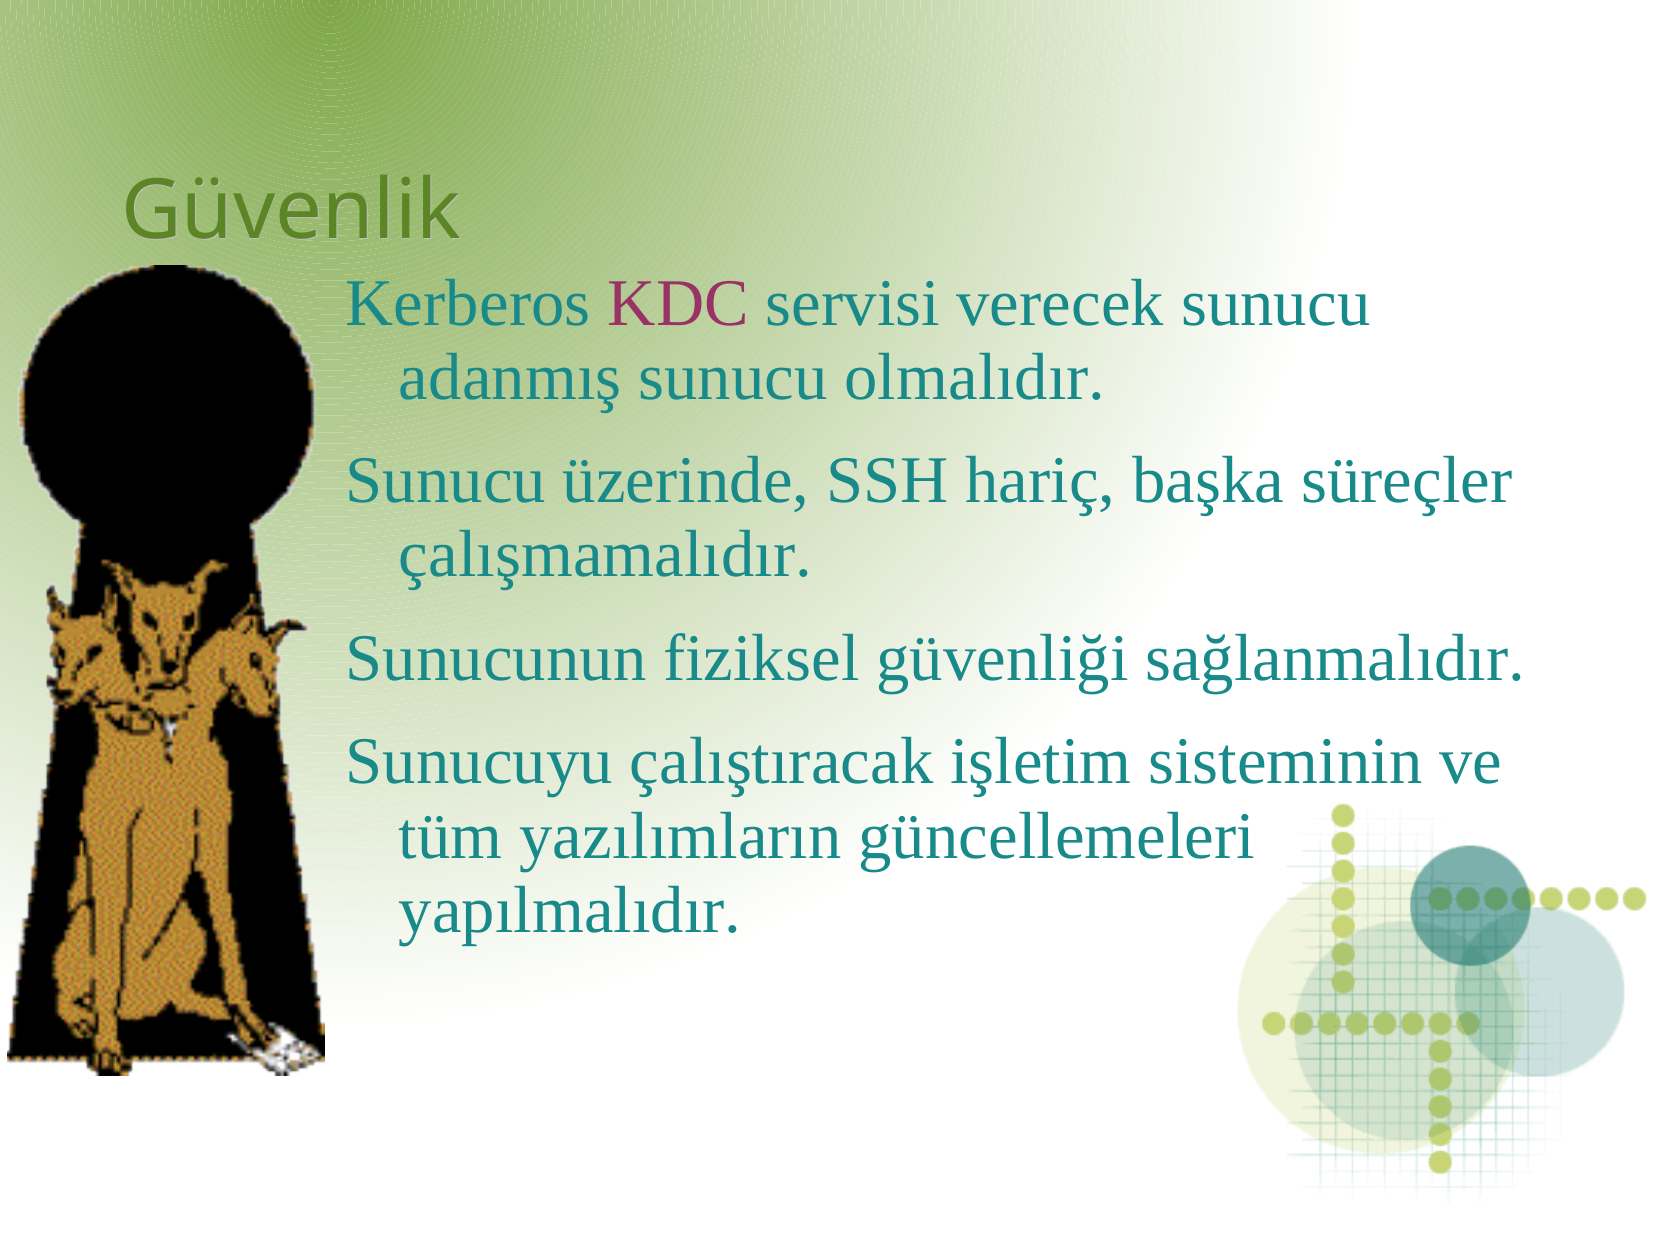

# Güvenlik
Kerberos KDC servisi verecek sunucu adanmış sunucu olmalıdır.
Sunucu üzerinde, SSH hariç, başka süreçler çalışmamalıdır.
Sunucunun fiziksel güvenliği sağlanmalıdır.
Sunucuyu çalıştıracak işletim sisteminin ve tüm yazılımların güncellemeleri yapılmalıdır.